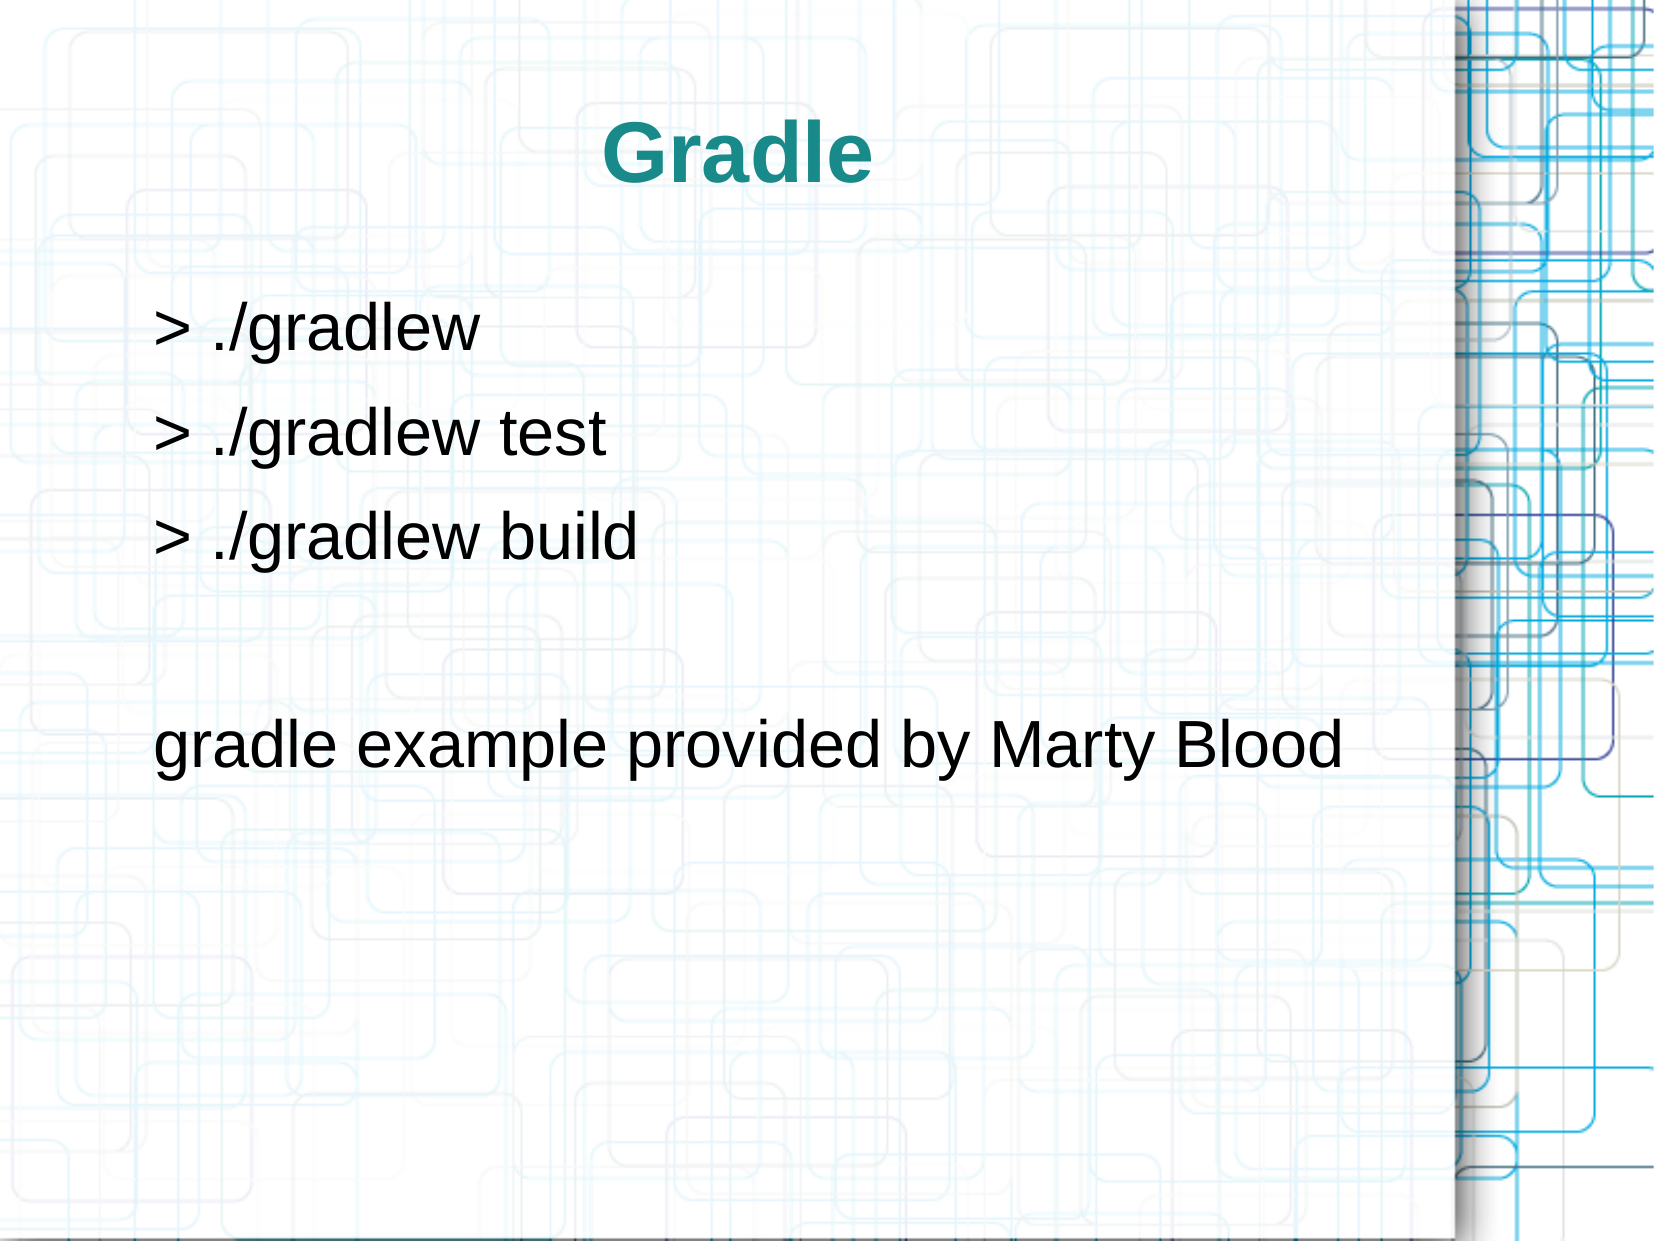

# Gradle
> ./gradlew
> ./gradlew test
> ./gradlew build
gradle example provided by Marty Blood